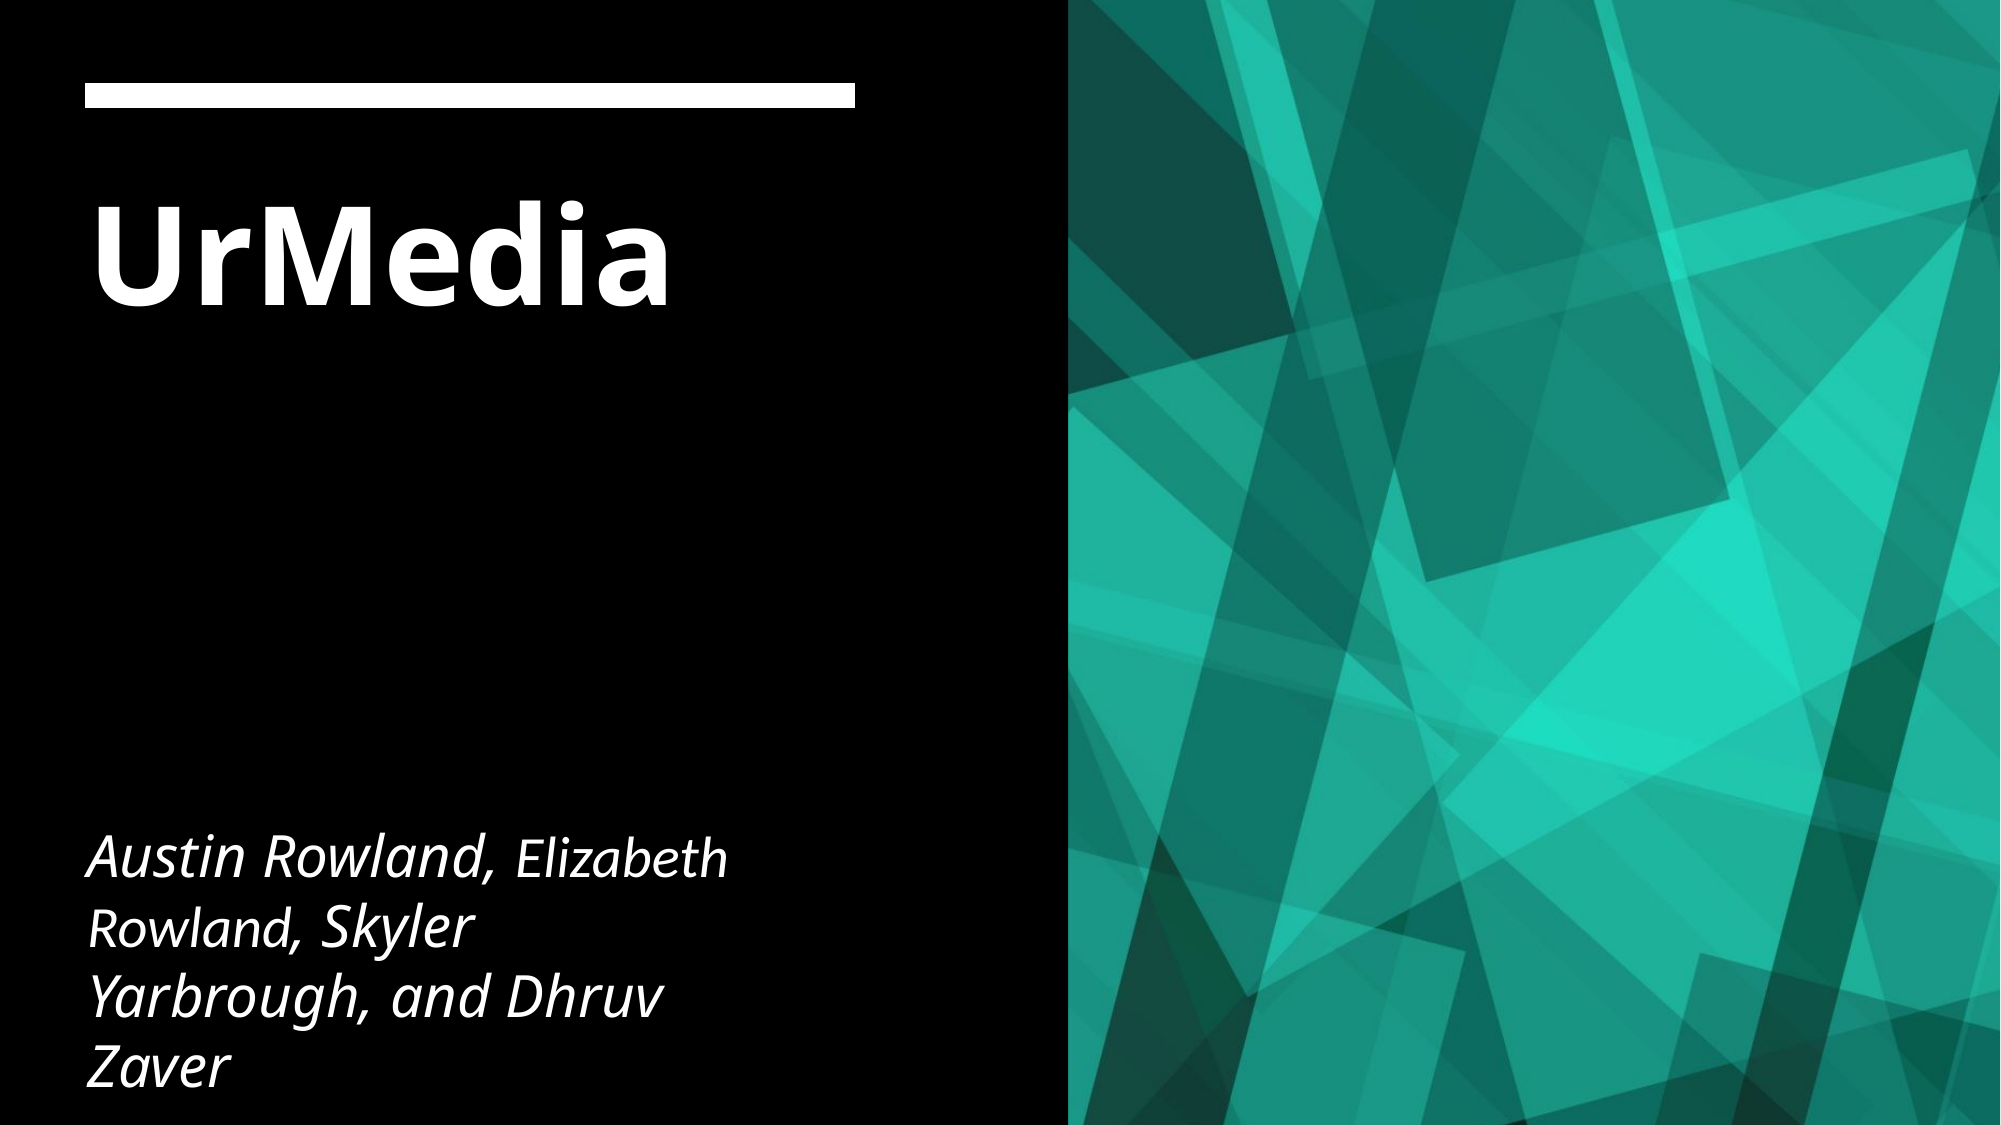

# UrMedia
Austin Rowland, Elizabeth Rowland, Skyler Yarbrough, and Dhruv Zaver